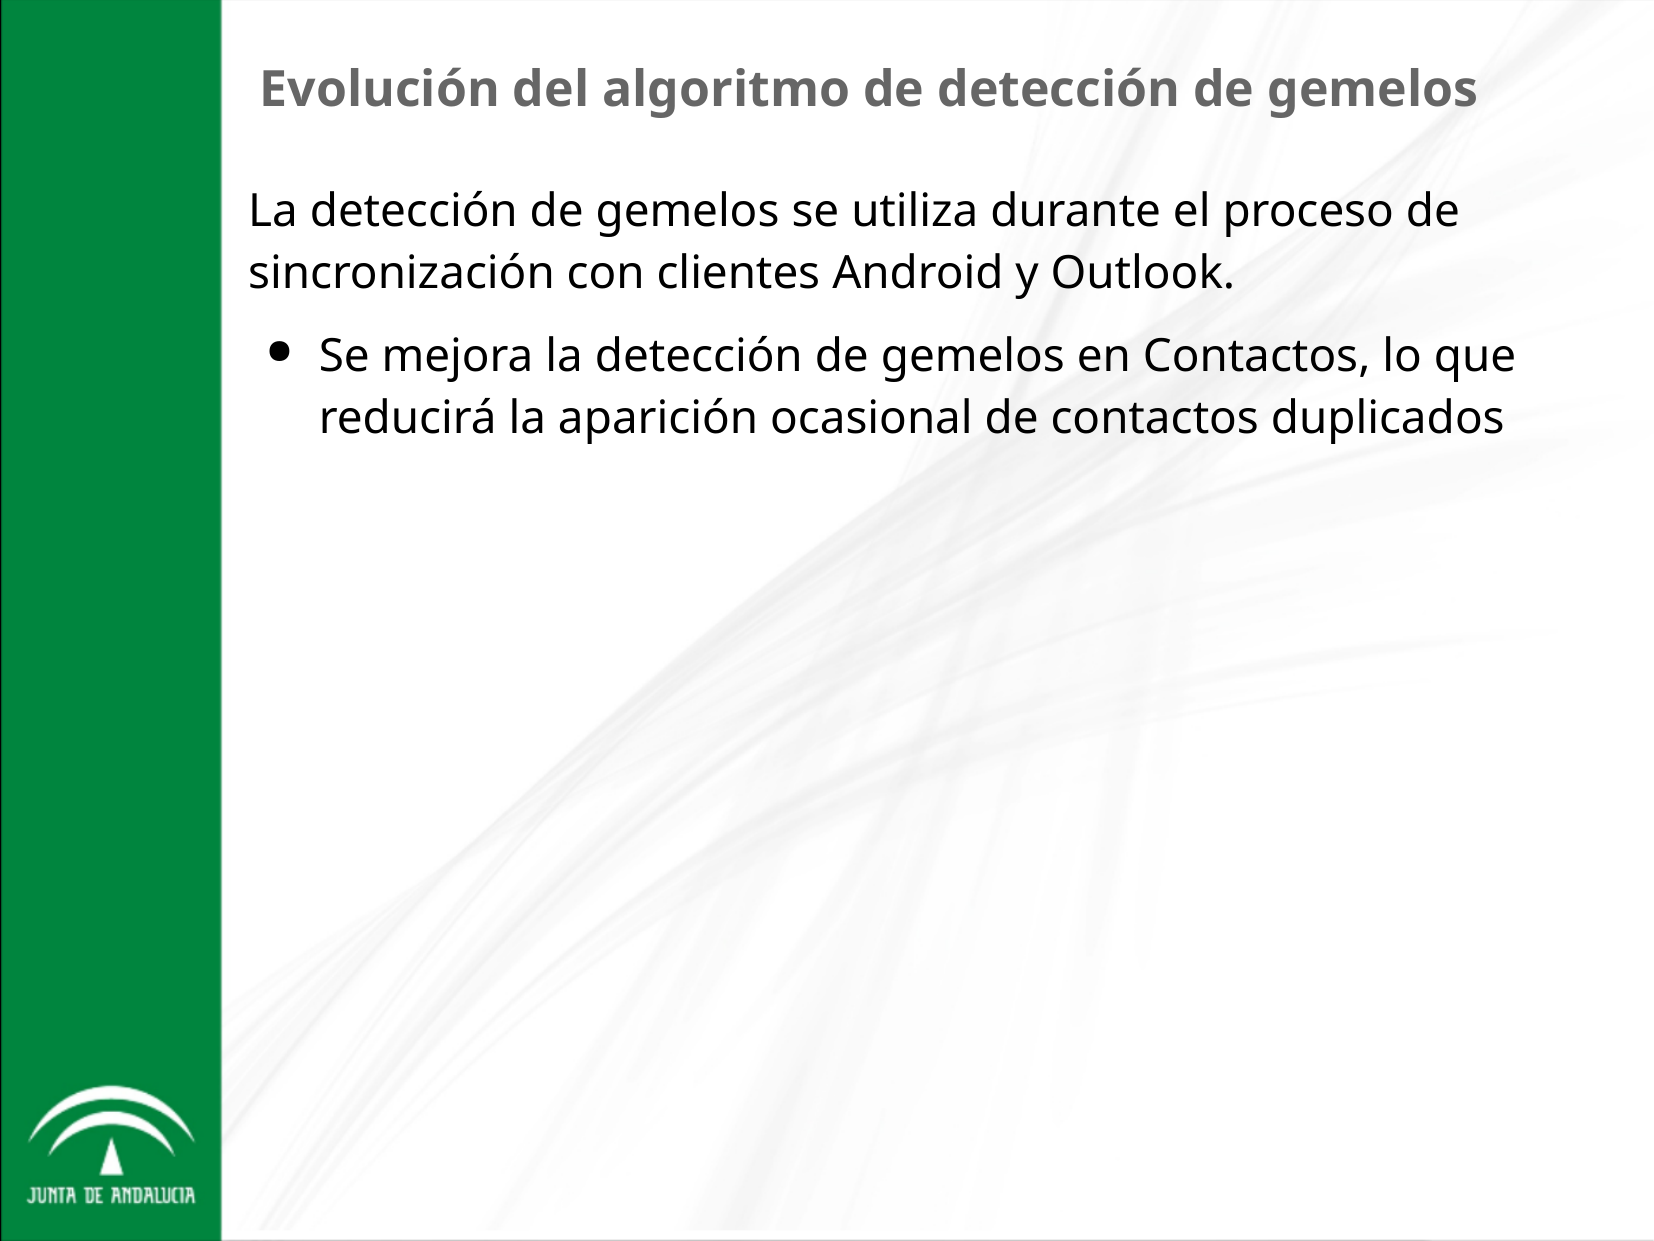

# Evolución del algoritmo de detección de gemelos
La detección de gemelos se utiliza durante el proceso de sincronización con clientes Android y Outlook.
Se mejora la detección de gemelos en Contactos, lo que reducirá la aparición ocasional de contactos duplicados